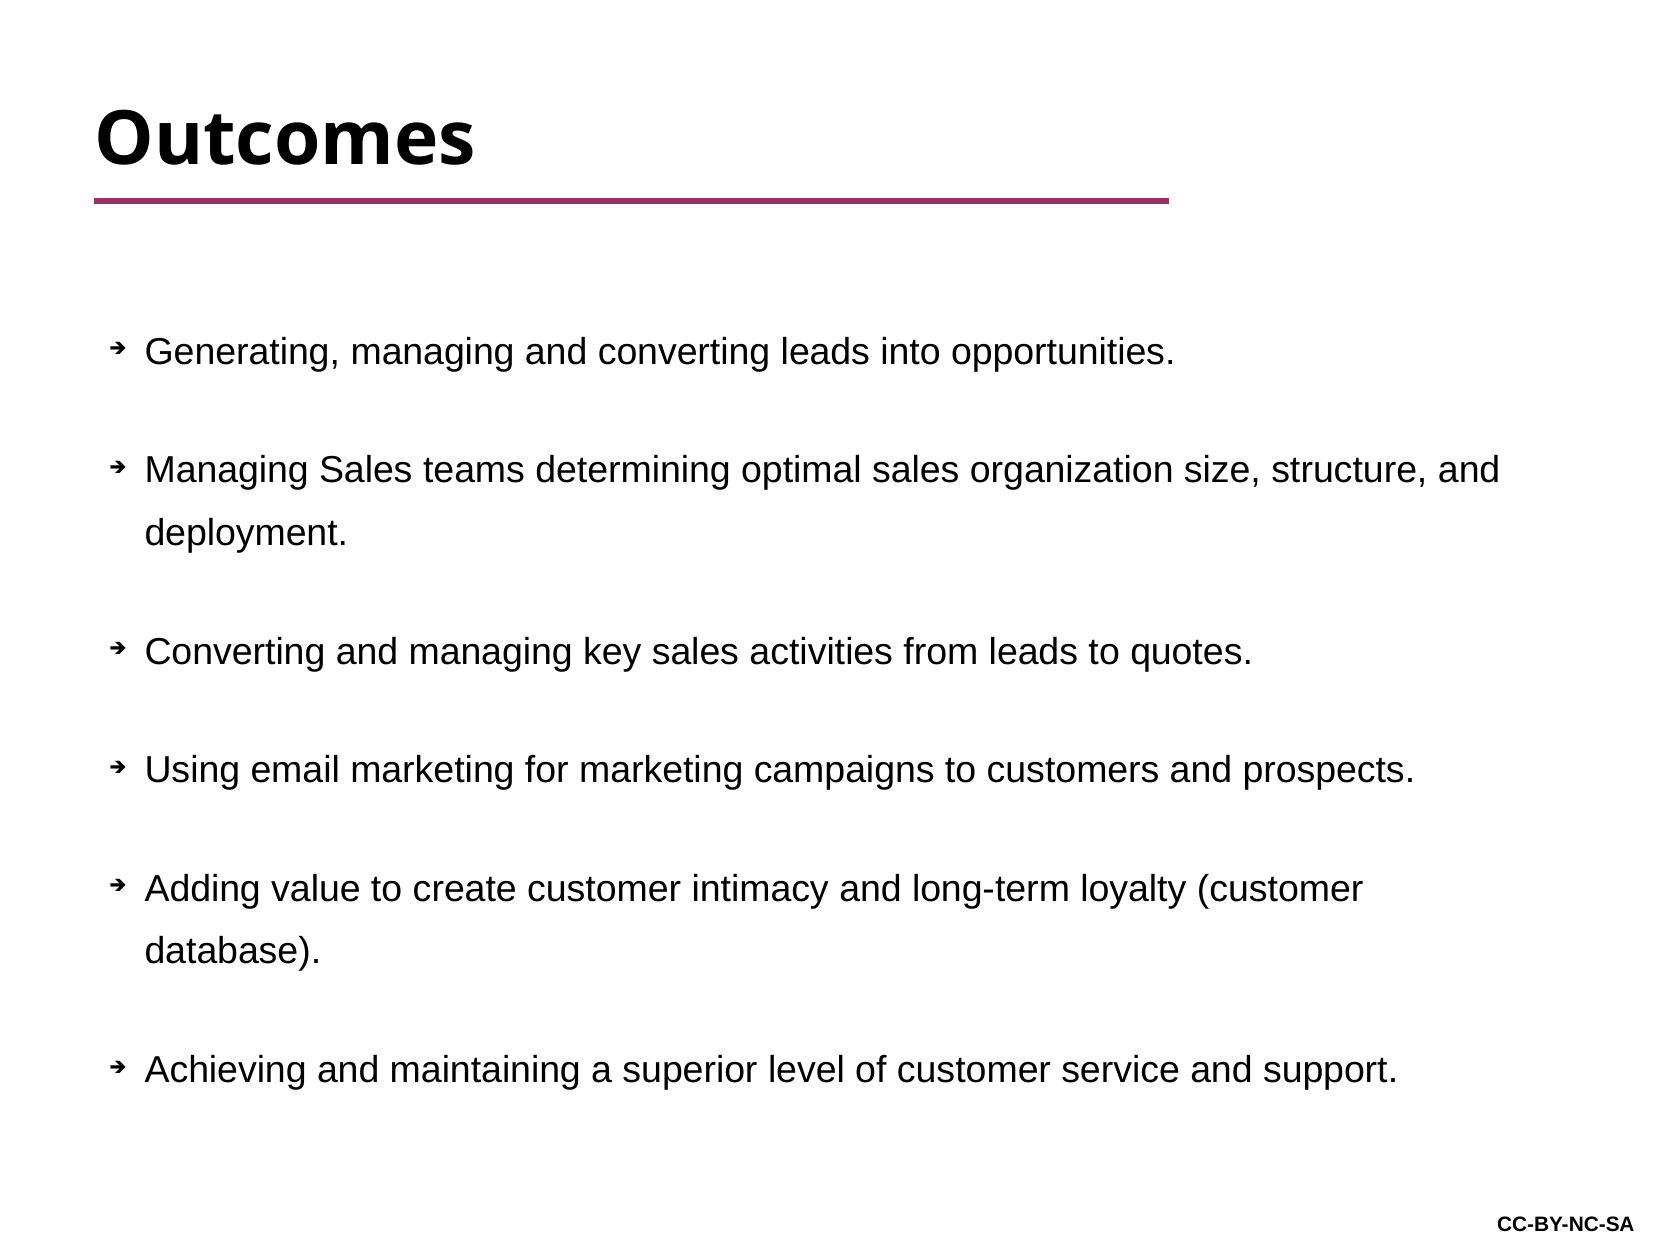

# Outcomes
Generating, managing and converting leads into opportunities.
Managing Sales teams determining optimal sales organization size, structure, and deployment.
Converting and managing key sales activities from leads to quotes.
Using email marketing for marketing campaigns to customers and prospects.
Adding value to create customer intimacy and long-term loyalty (customer database).
Achieving and maintaining a superior level of customer service and support.
CC-BY-NC-SA